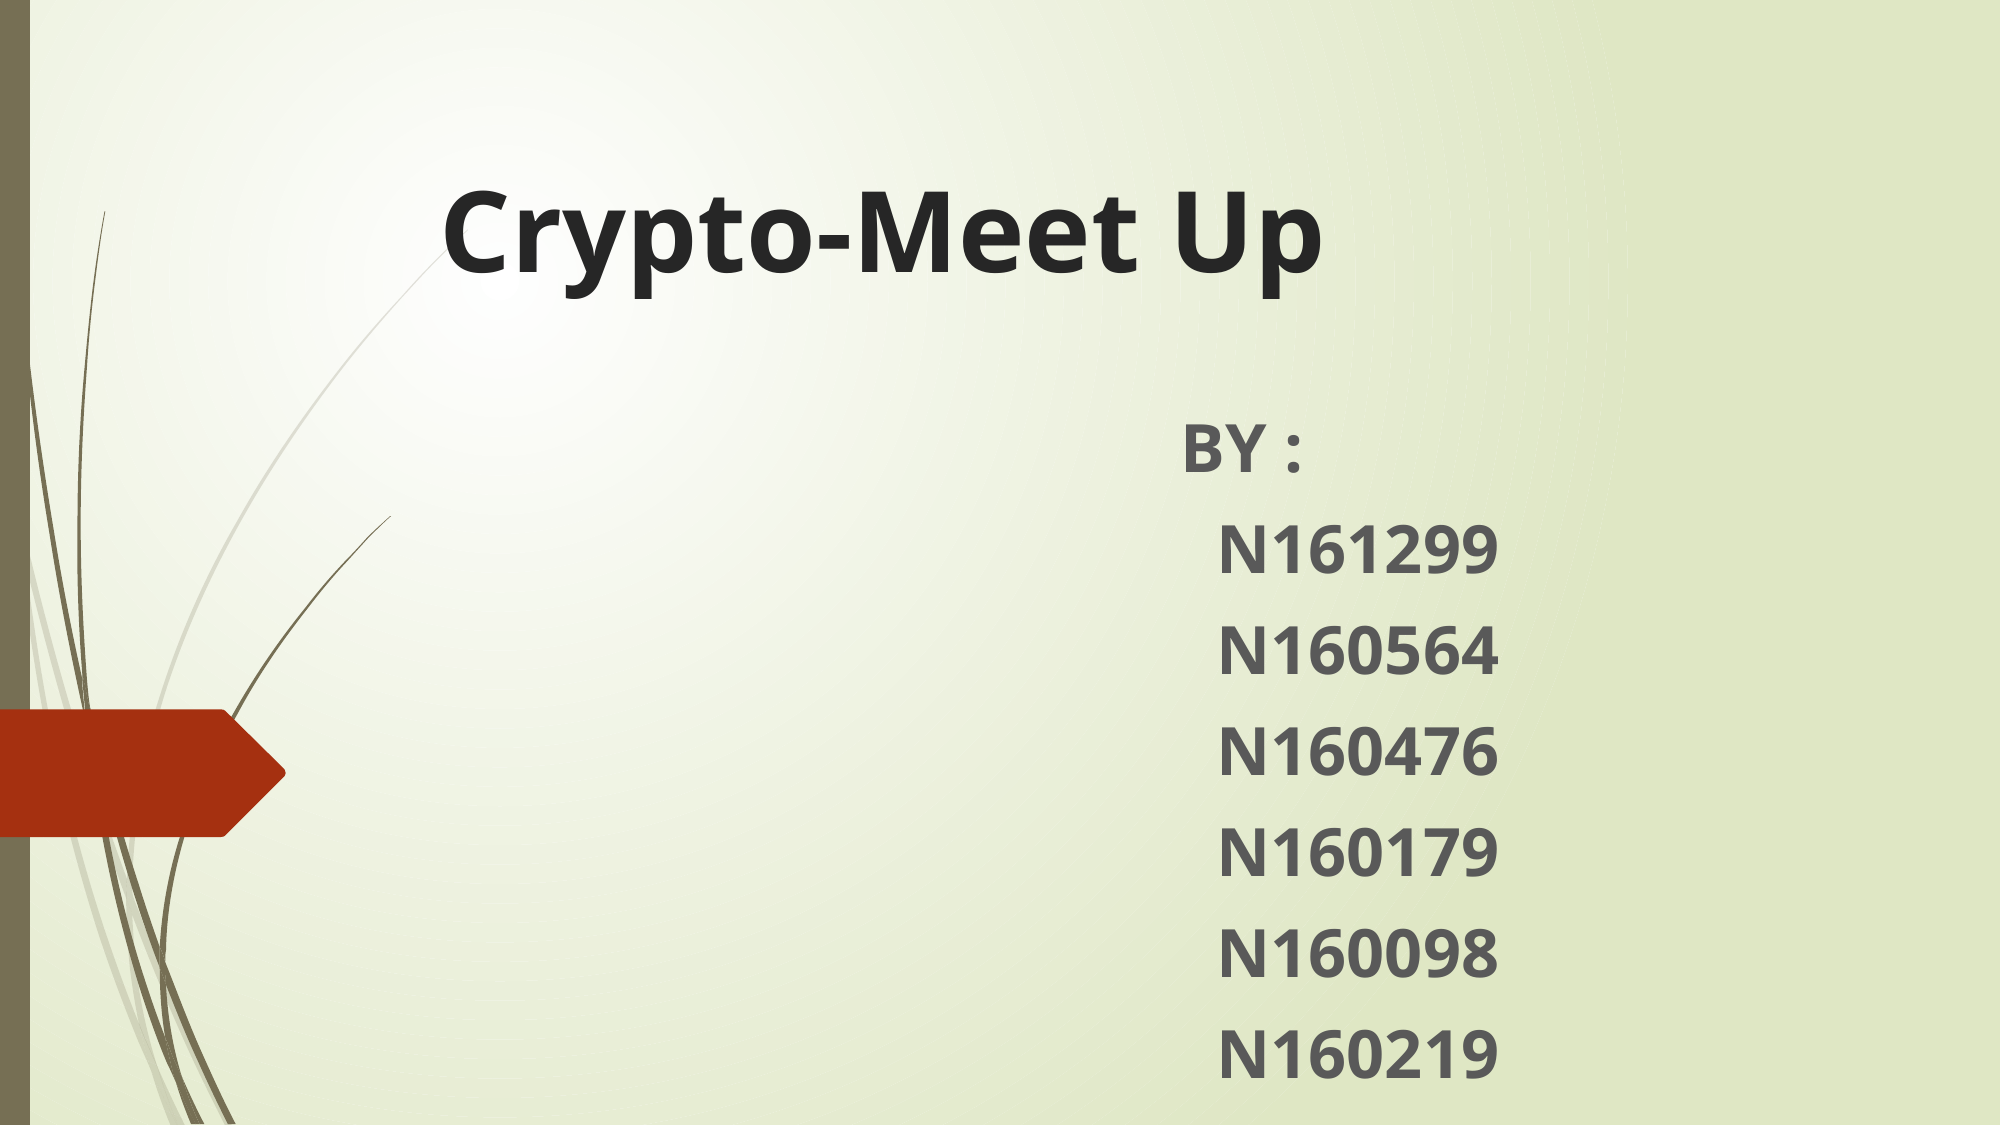

# Crypto-Meet Up
 BY :
 N161299
 N160564
 N160476
 N160179
 N160098
 N160219